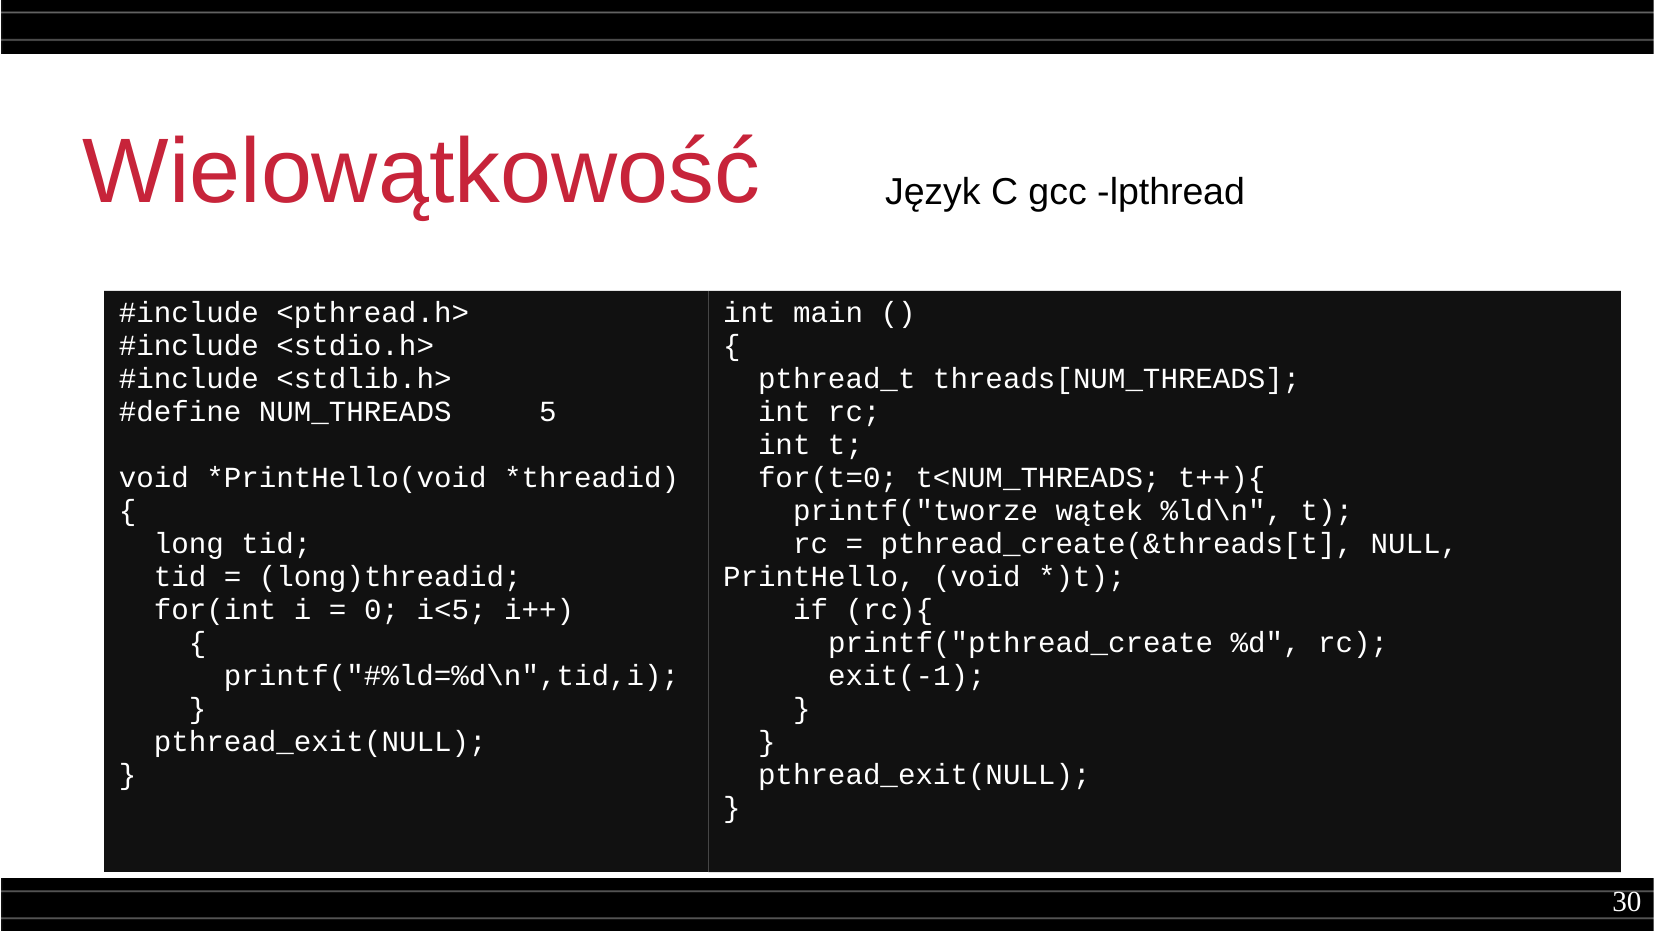

# Wielowątkowość
Język C gcc -lpthread
#include <pthread.h>
#include <stdio.h>
#include <stdlib.h>
#define NUM_THREADS 5
void *PrintHello(void *threadid)
{
 long tid;
 tid = (long)threadid;
 for(int i = 0; i<5; i++)
 {
 printf("#%ld=%d\n",tid,i);
 }
 pthread_exit(NULL);
}
int main ()
{
 pthread_t threads[NUM_THREADS];
 int rc;
 int t;
 for(t=0; t<NUM_THREADS; t++){
 printf("tworze wątek %ld\n", t);
 rc = pthread_create(&threads[t], NULL, PrintHello, (void *)t);
 if (rc){
 printf("pthread_create %d", rc);
 exit(-1);
 }
 }
 pthread_exit(NULL);
}